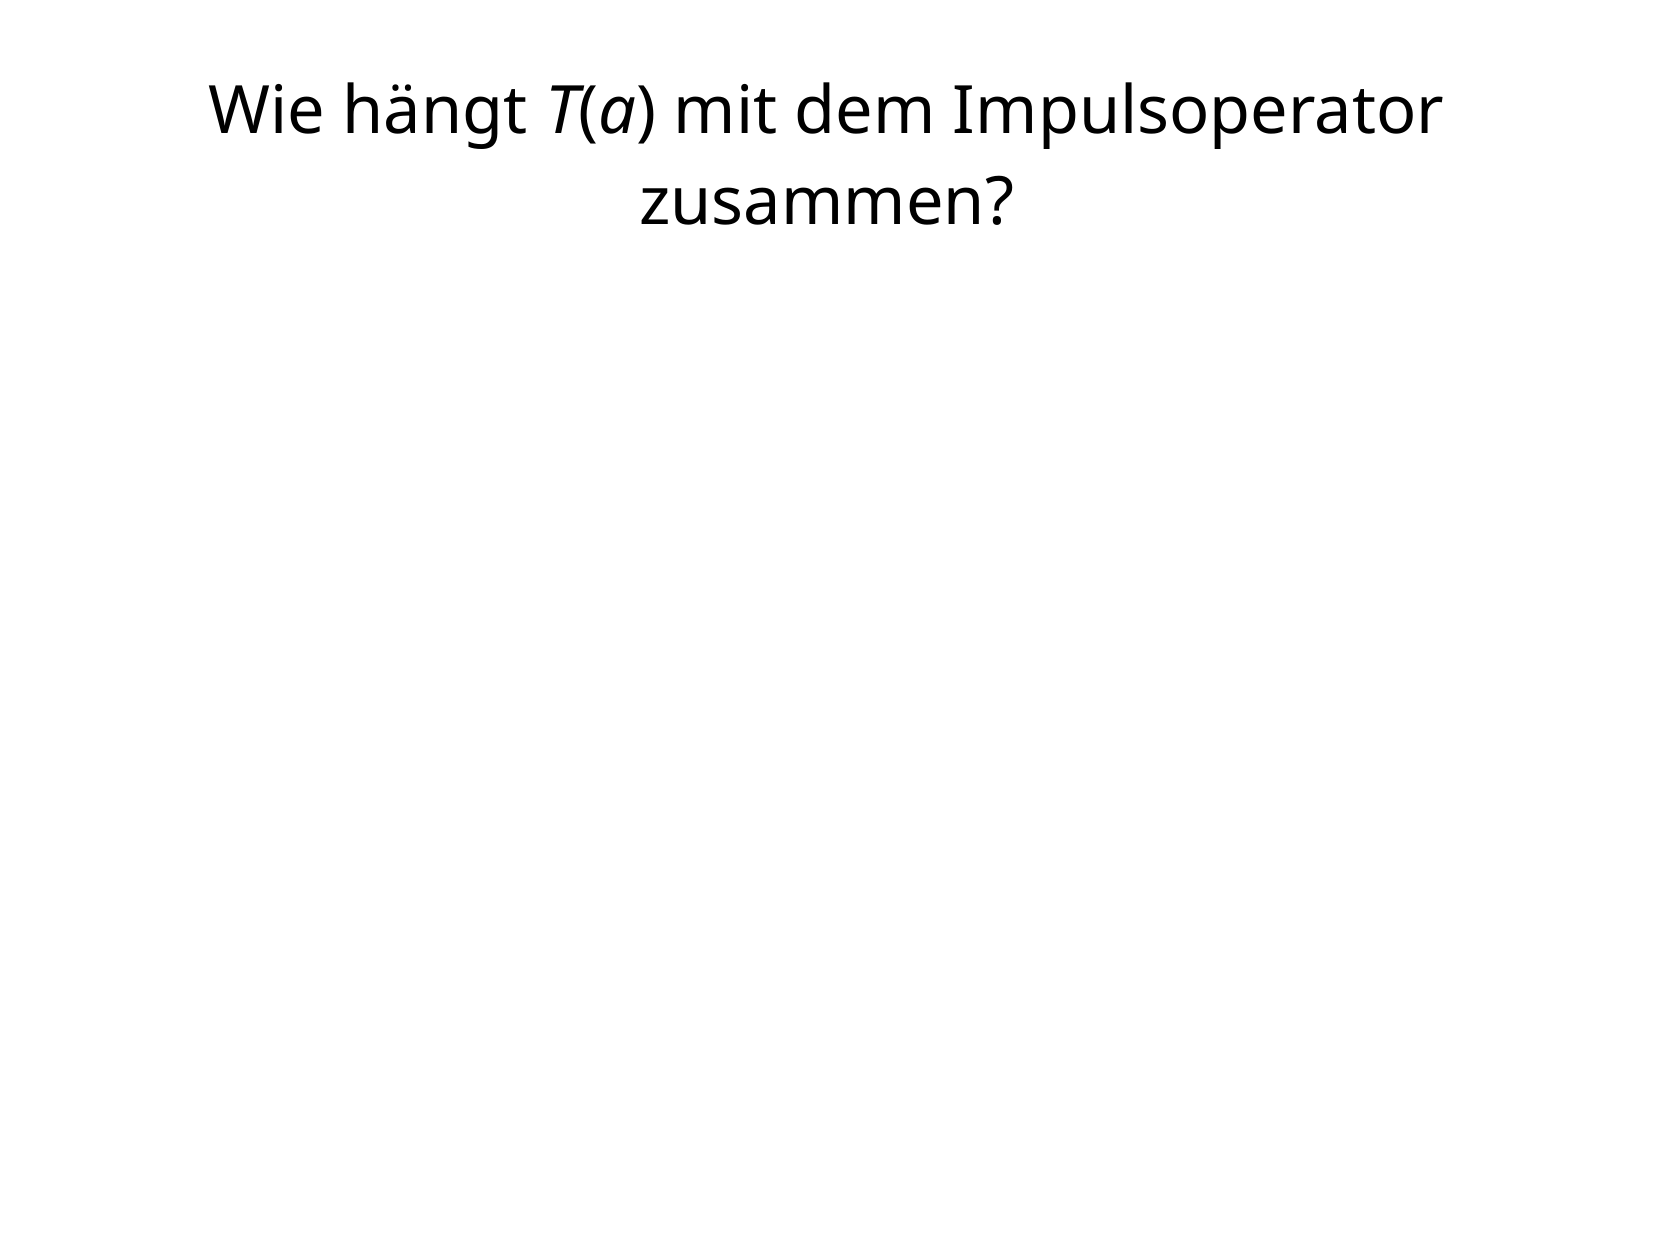

# Wie hängt T(a) mit dem Impulsoperator zusammen?